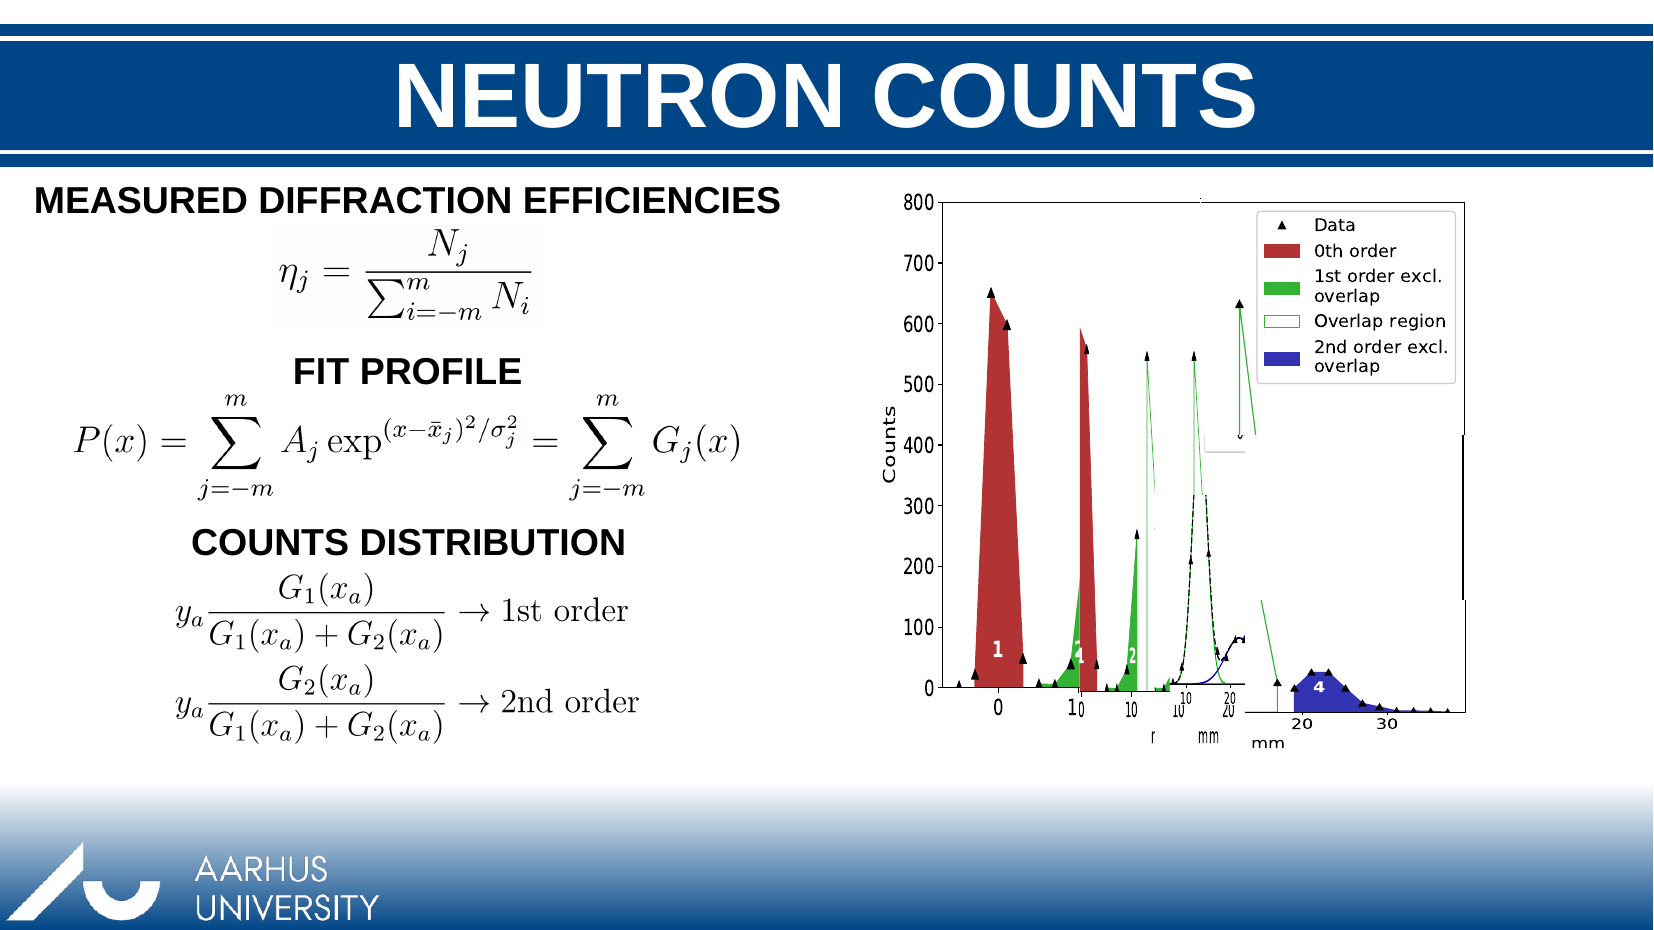

# NEUTRON COUNTS
MEASURED DIFFRACTION EFFICIENCIES
FIT PROFILE
COUNTS DISTRIBUTION